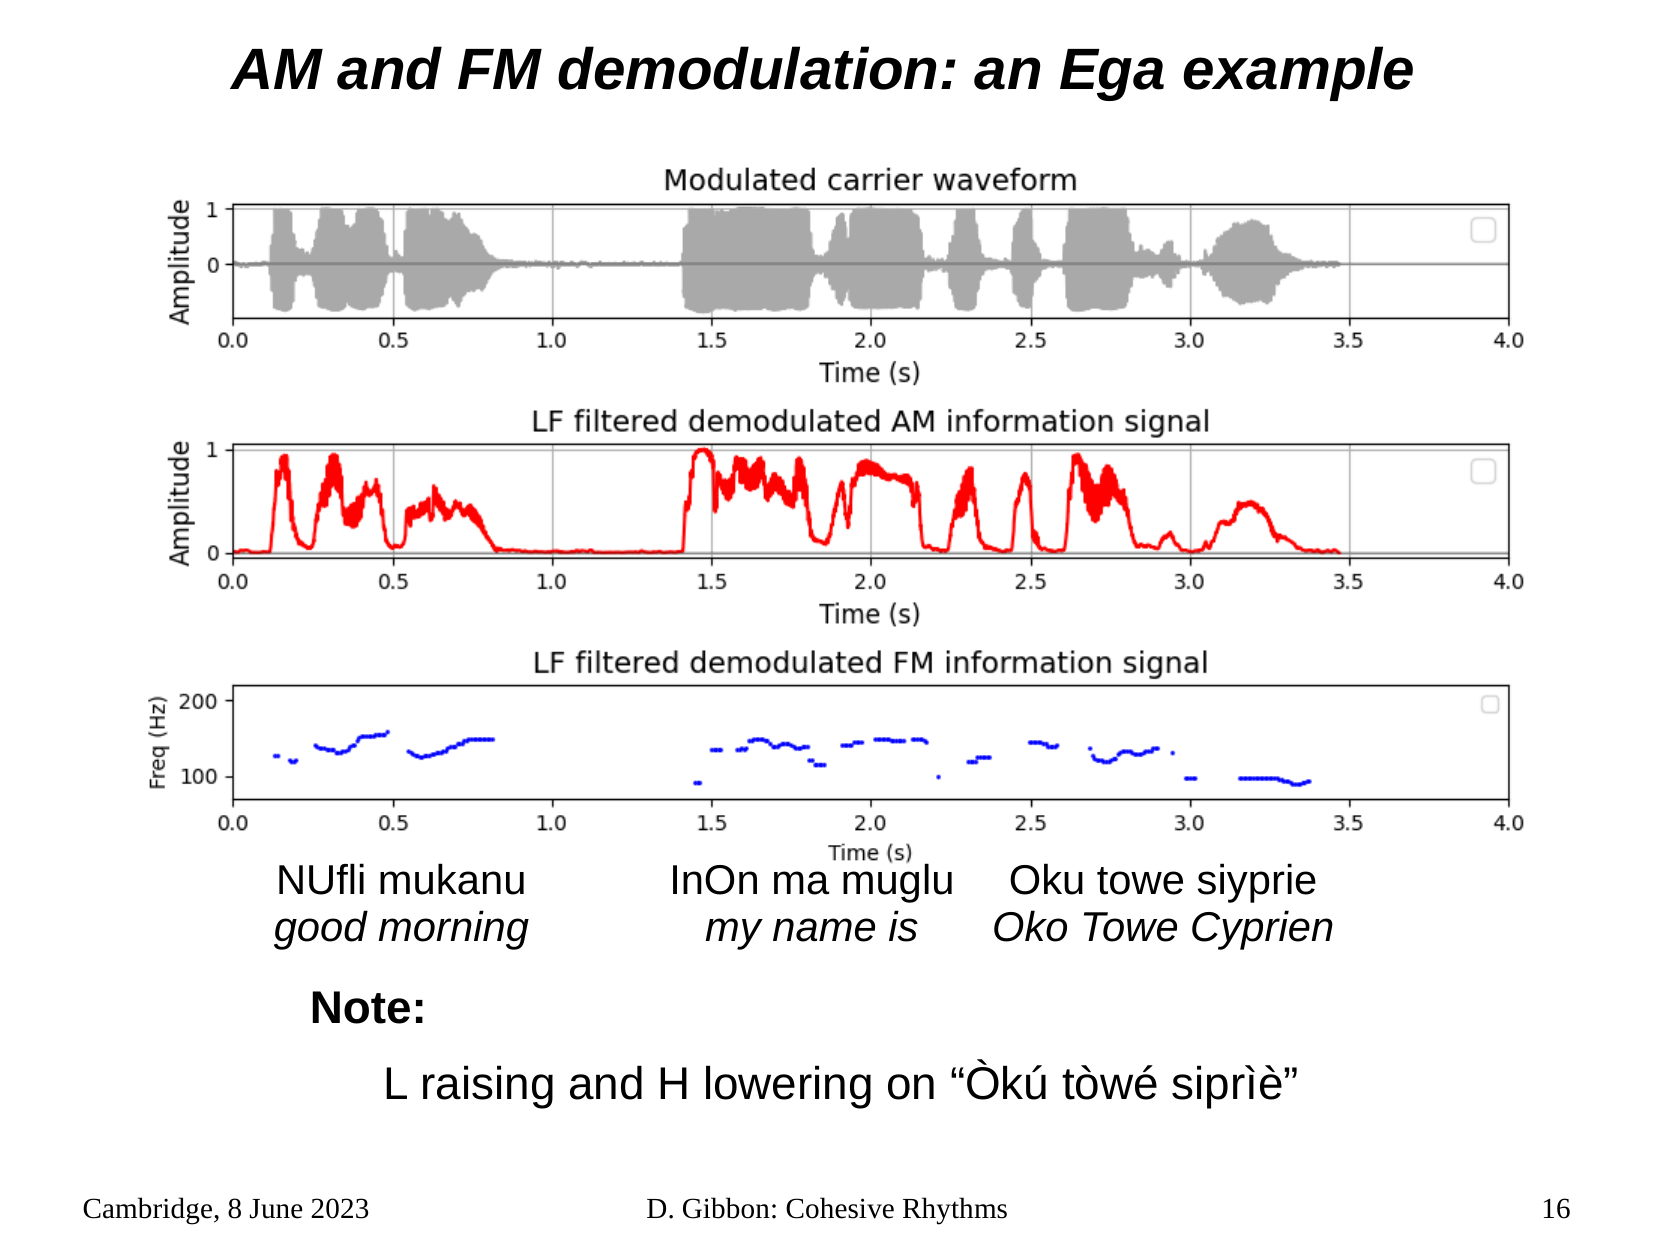

# AM and FM demodulation: an Ega example
| Ega: | Nufli mUkanU | inOn mUglU | Oko Towe Cyprien |
| --- | --- | --- | --- |
| French: | bonjour | je m´appelle | Oko Towe Cyprien |
NUfli mukanu
good morning
InOn ma muglu
my name is
Oku towe siyprie
Oko Towe Cyprien
Note:
	L raising and H lowering on “Òkú tòwé siprìè”
Cambridge, 8 June 2023
D. Gibbon: Cohesive Rhythms
16